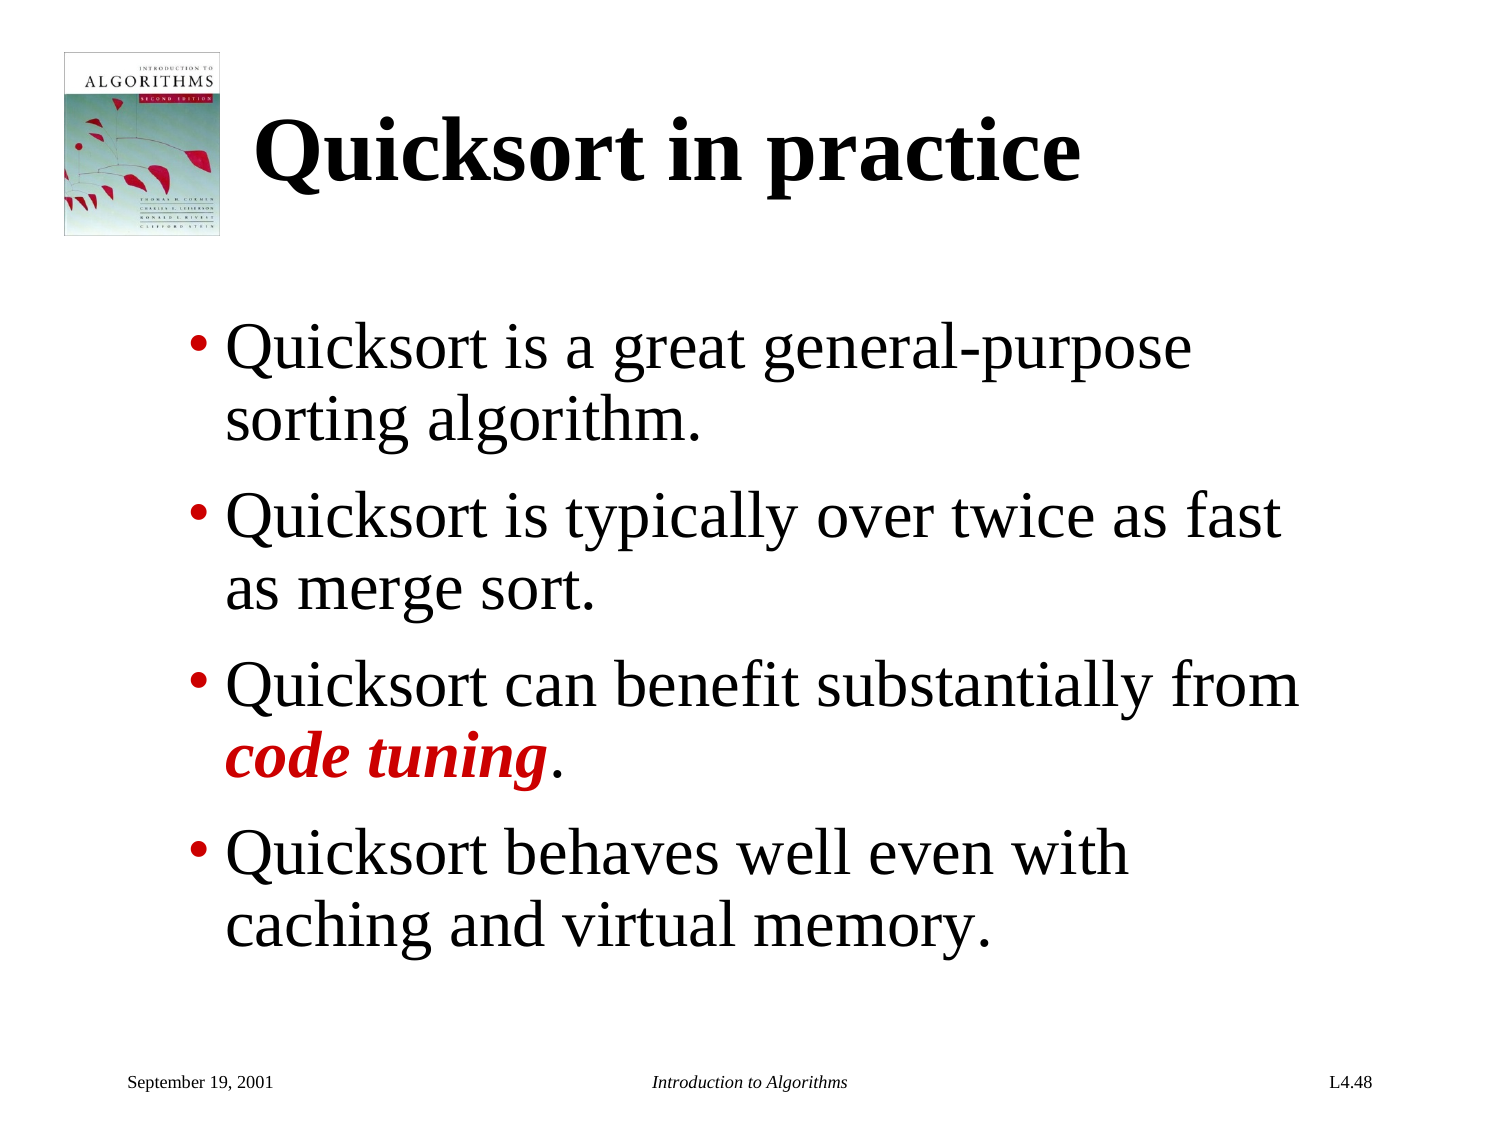

# Quicksort in practice
Quicksort is a great general-purpose sorting algorithm.
Quicksort is typically over twice as fast as merge sort.
Quicksort can benefit substantially from code tuning.
Quicksort behaves well even with caching and virtual memory.
September 19, 2001
Introduction to Algorithms
L4.